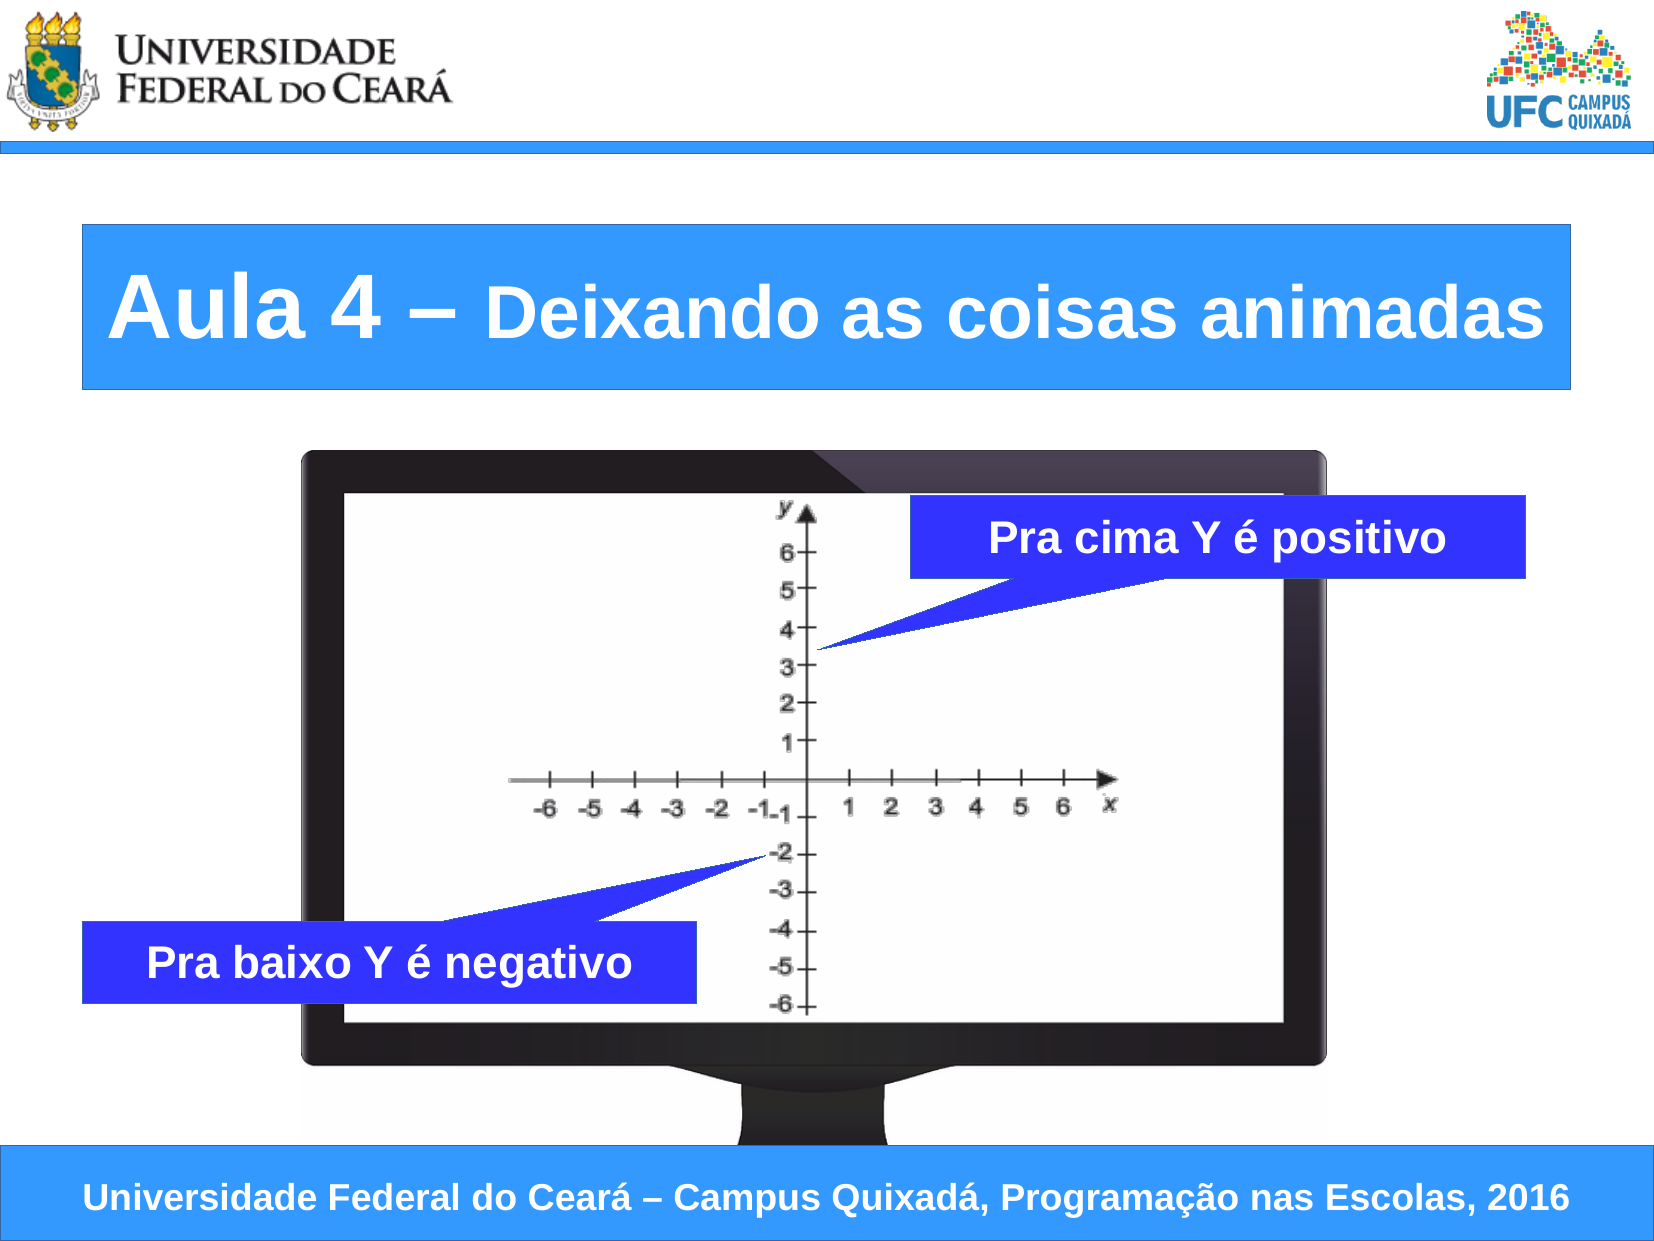

Aula 4 – Deixando as coisas animadas
Pra cima Y é positivo
Pra baixo Y é negativo
Universidade Federal do Ceará – Campus Quixadá, Programação nas Escolas, 2016